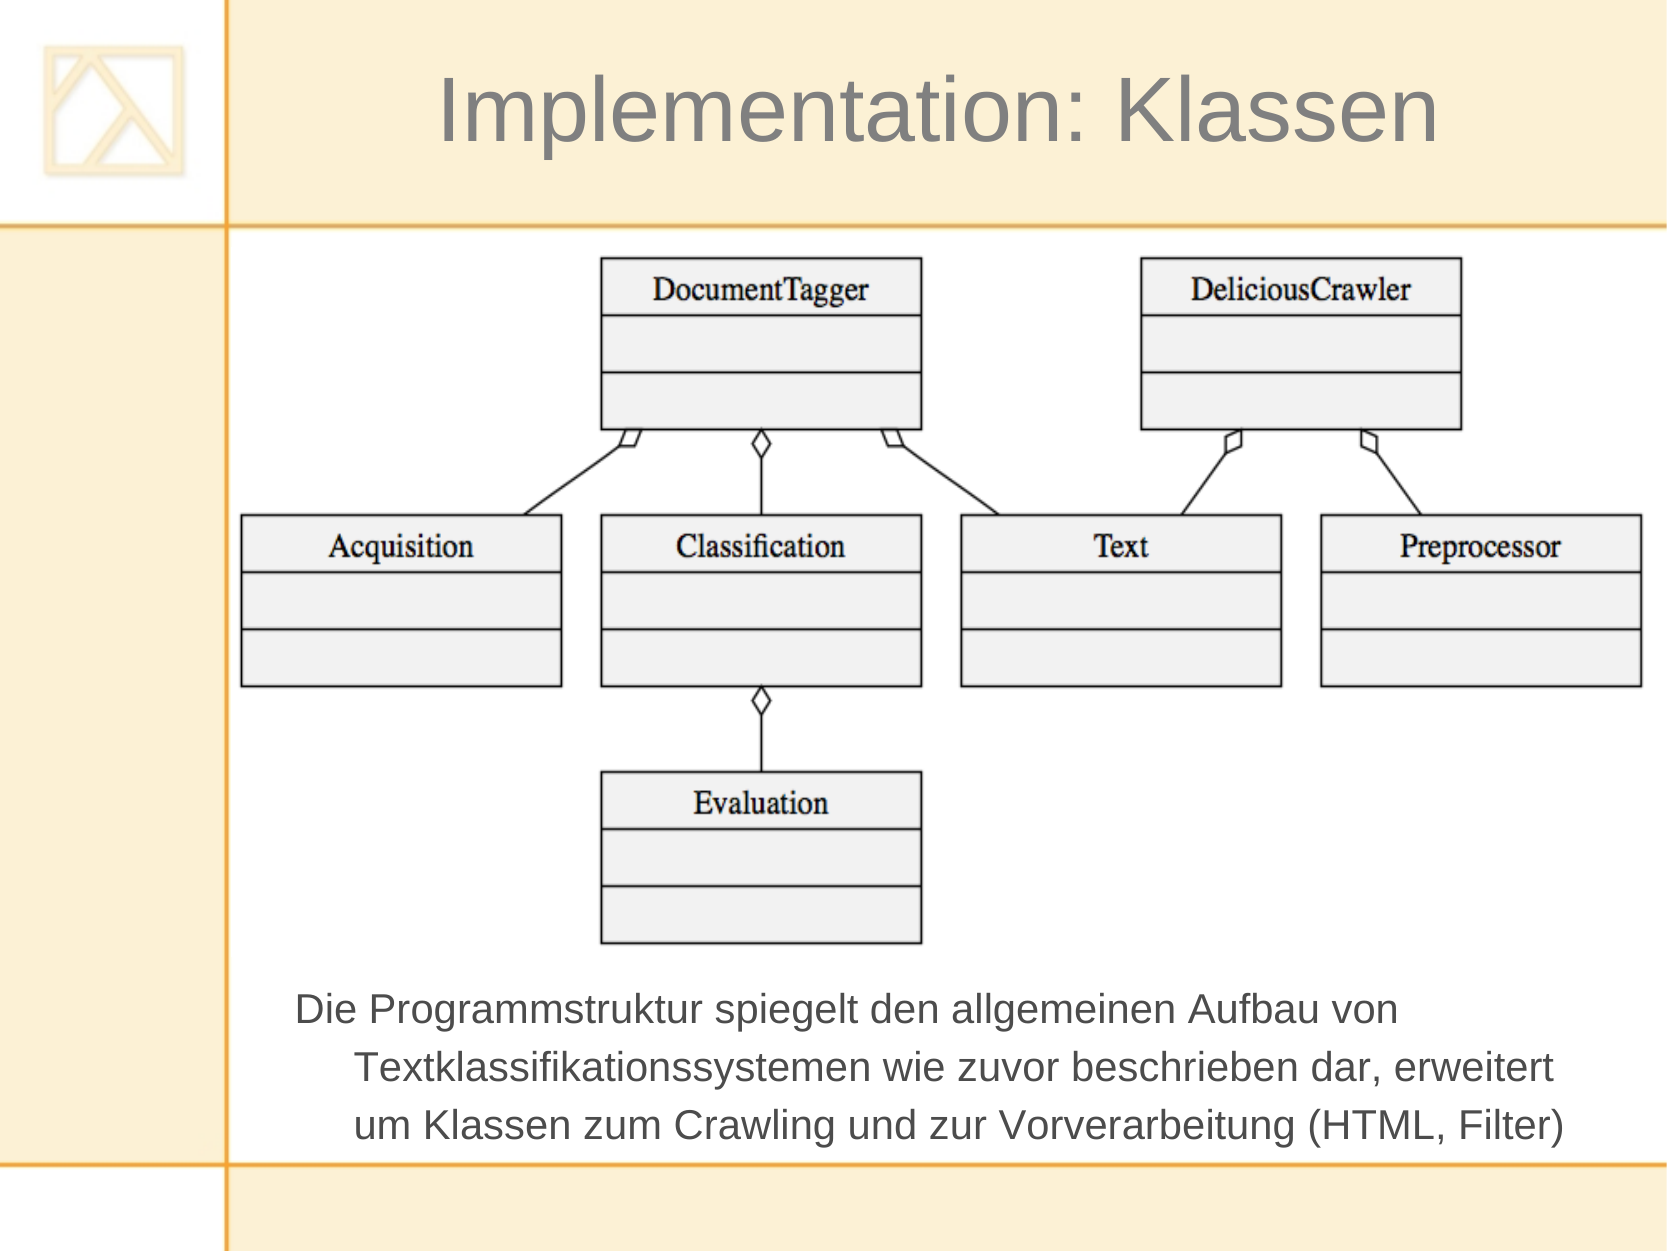

# Implementation: Klassen
Die Programmstruktur spiegelt den allgemeinen Aufbau von Textklassifikationssystemen wie zuvor beschrieben dar, erweitert um Klassen zum Crawling und zur Vorverarbeitung (HTML, Filter)